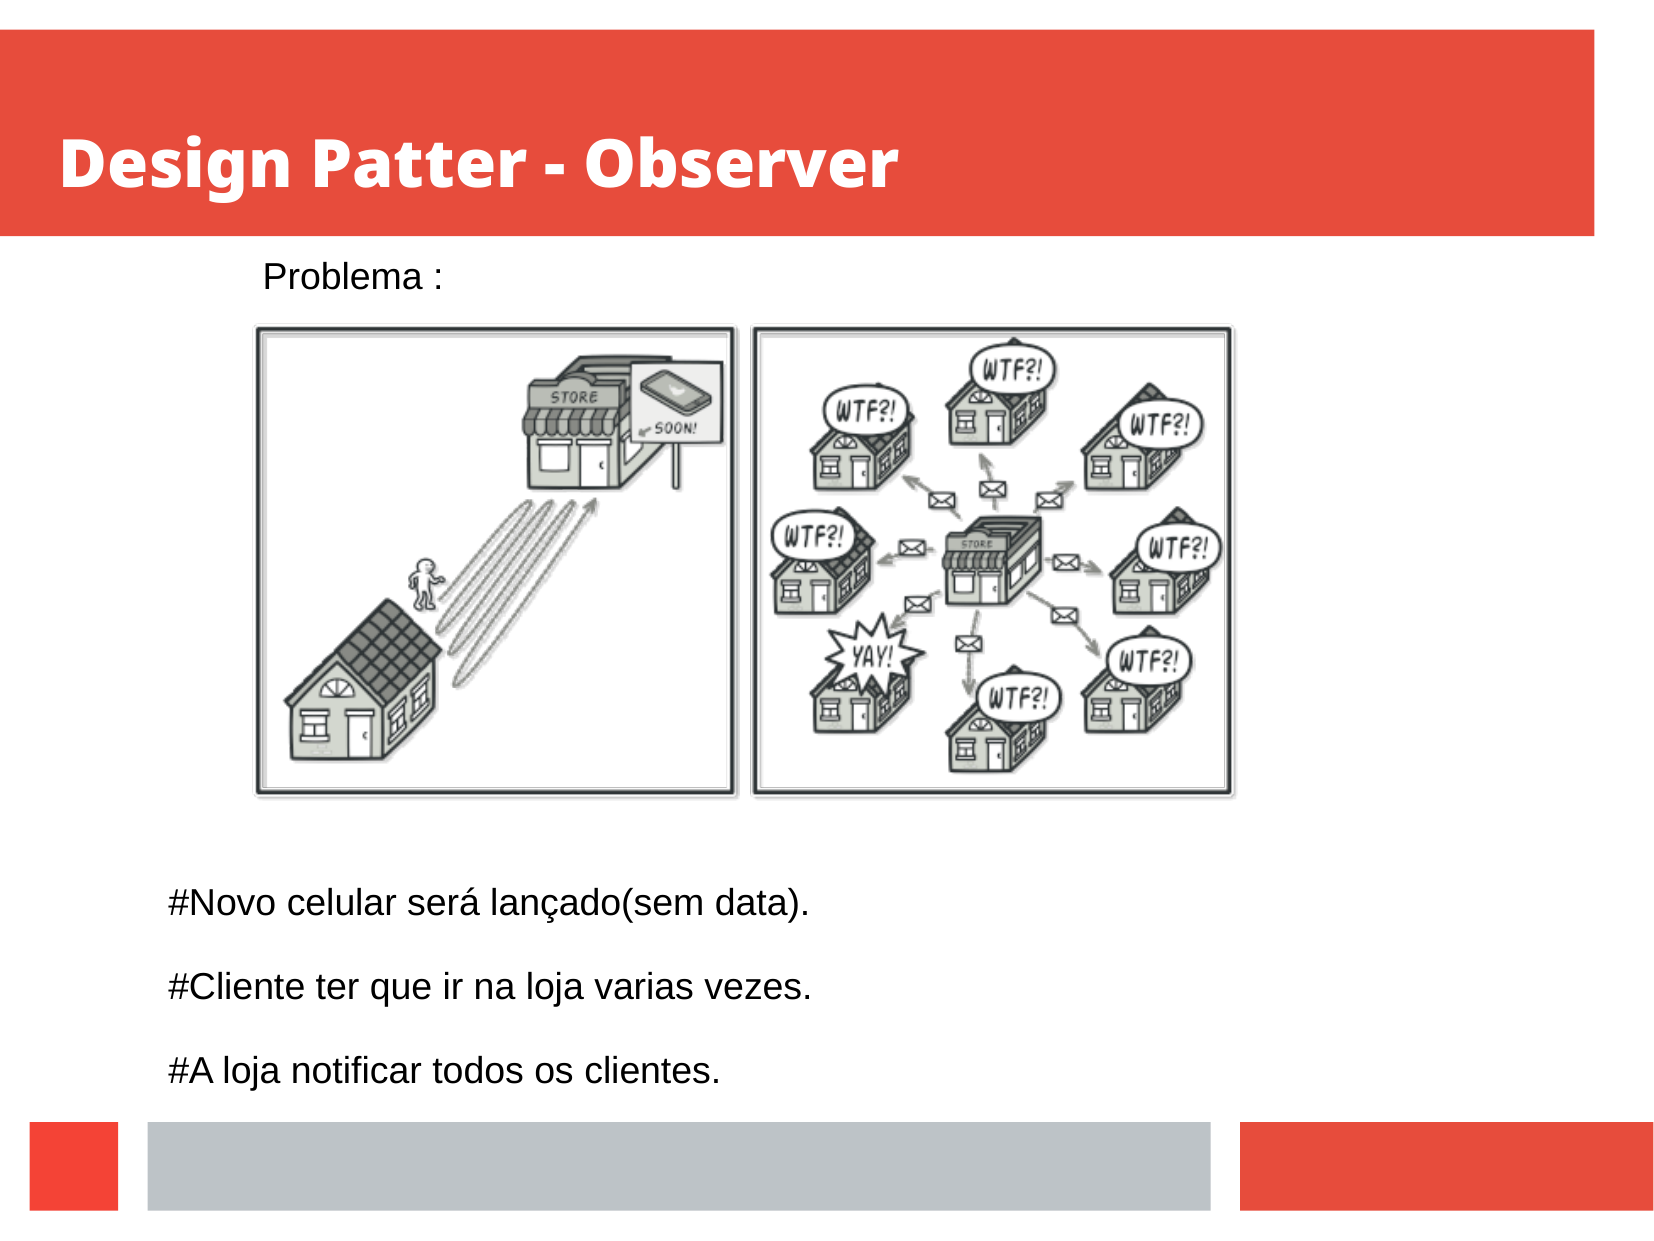

# Design Patter - Observer
Problema :
#Novo celular será lançado(sem data).
#Cliente ter que ir na loja varias vezes.
#A loja notificar todos os clientes.